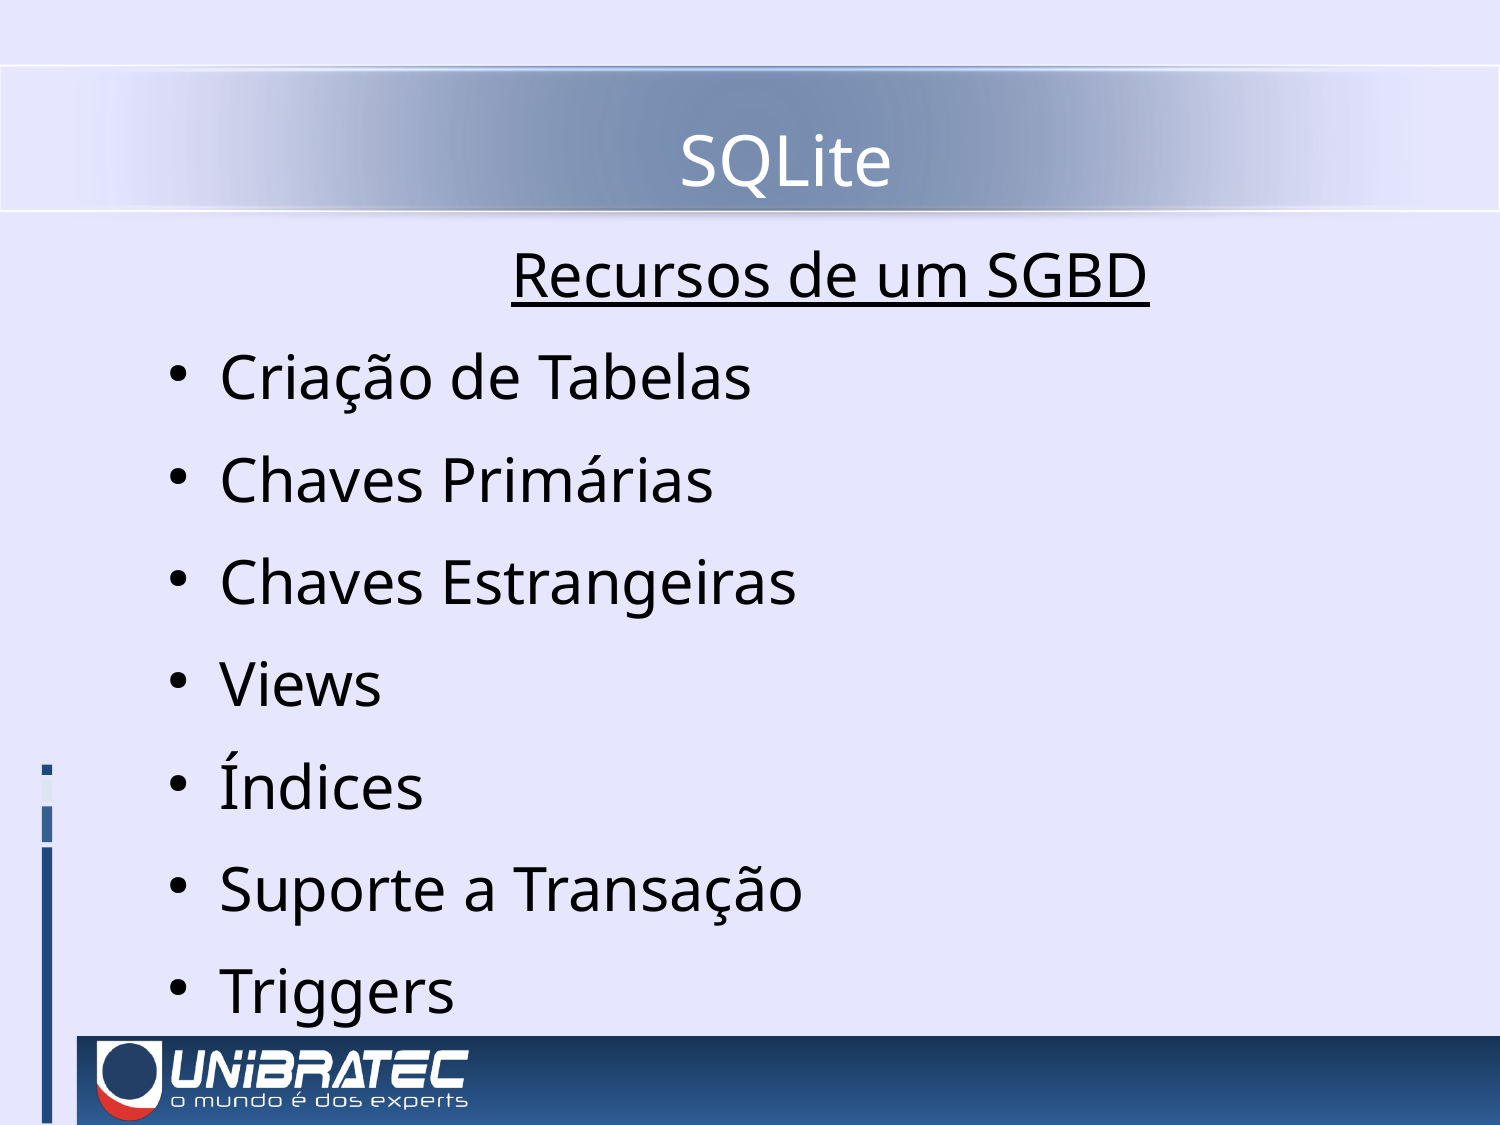

# SQLite
Recursos de um SGBD
Criação de Tabelas
Chaves Primárias
Chaves Estrangeiras
Views
Índices
Suporte a Transação
Triggers